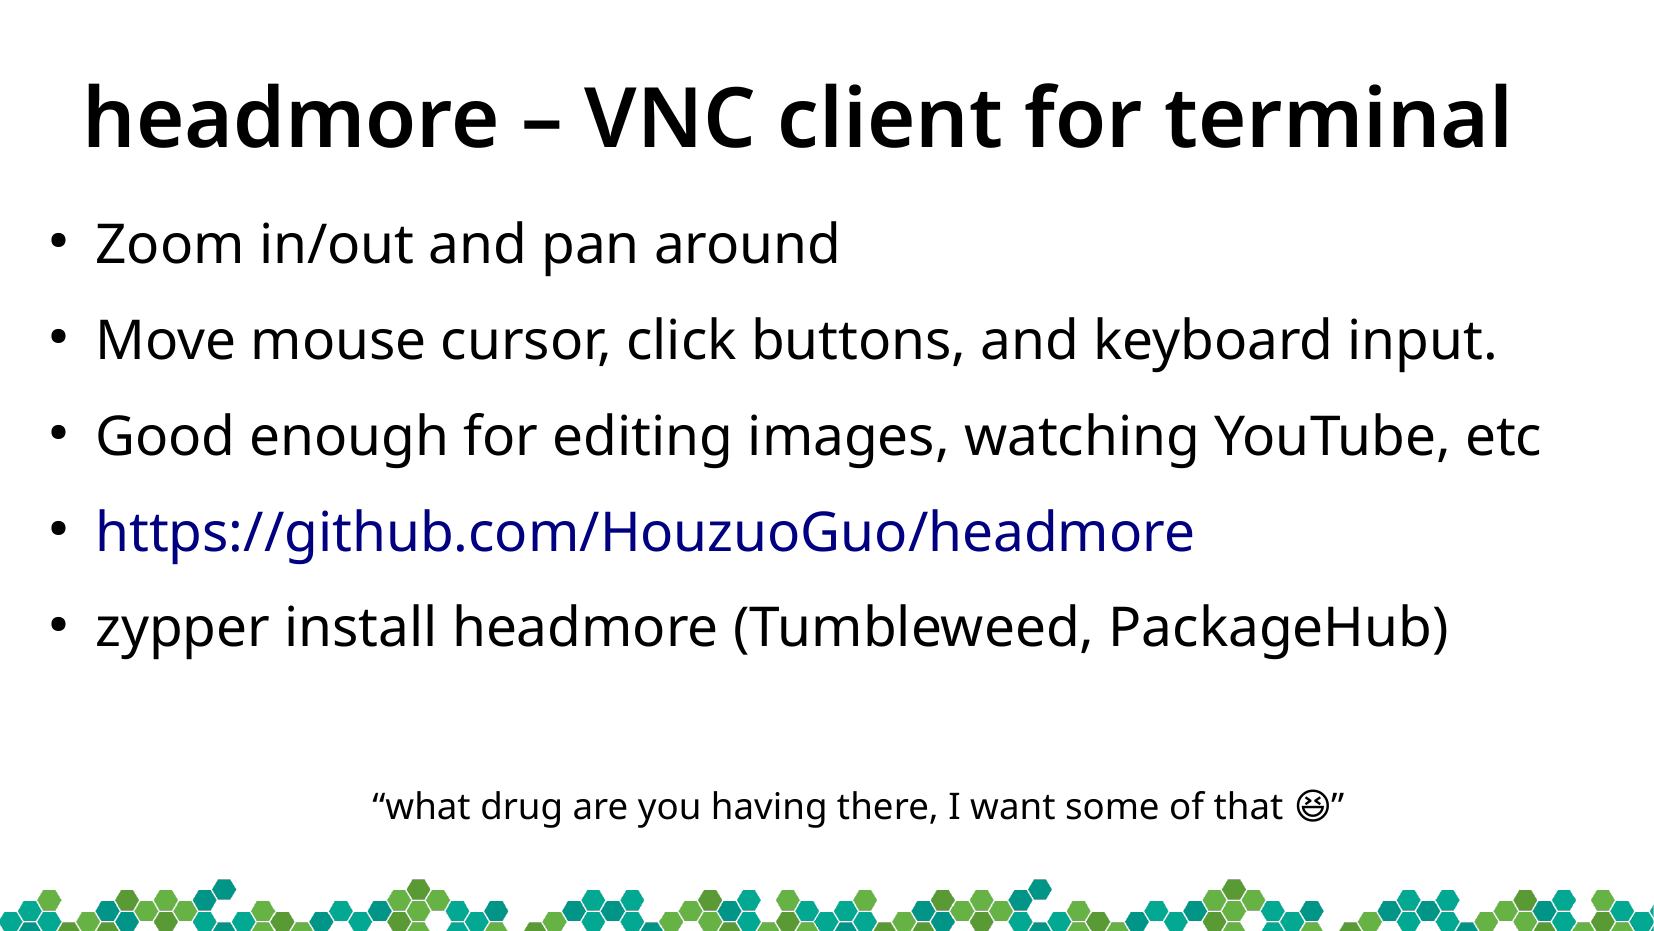

# headmore – VNC client for terminal
Zoom in/out and pan around
Move mouse cursor, click buttons, and keyboard input.
Good enough for editing images, watching YouTube, etc
https://github.com/HouzuoGuo/headmore
zypper install headmore (Tumbleweed, PackageHub)
“what drug are you having there, I want some of that 😆”